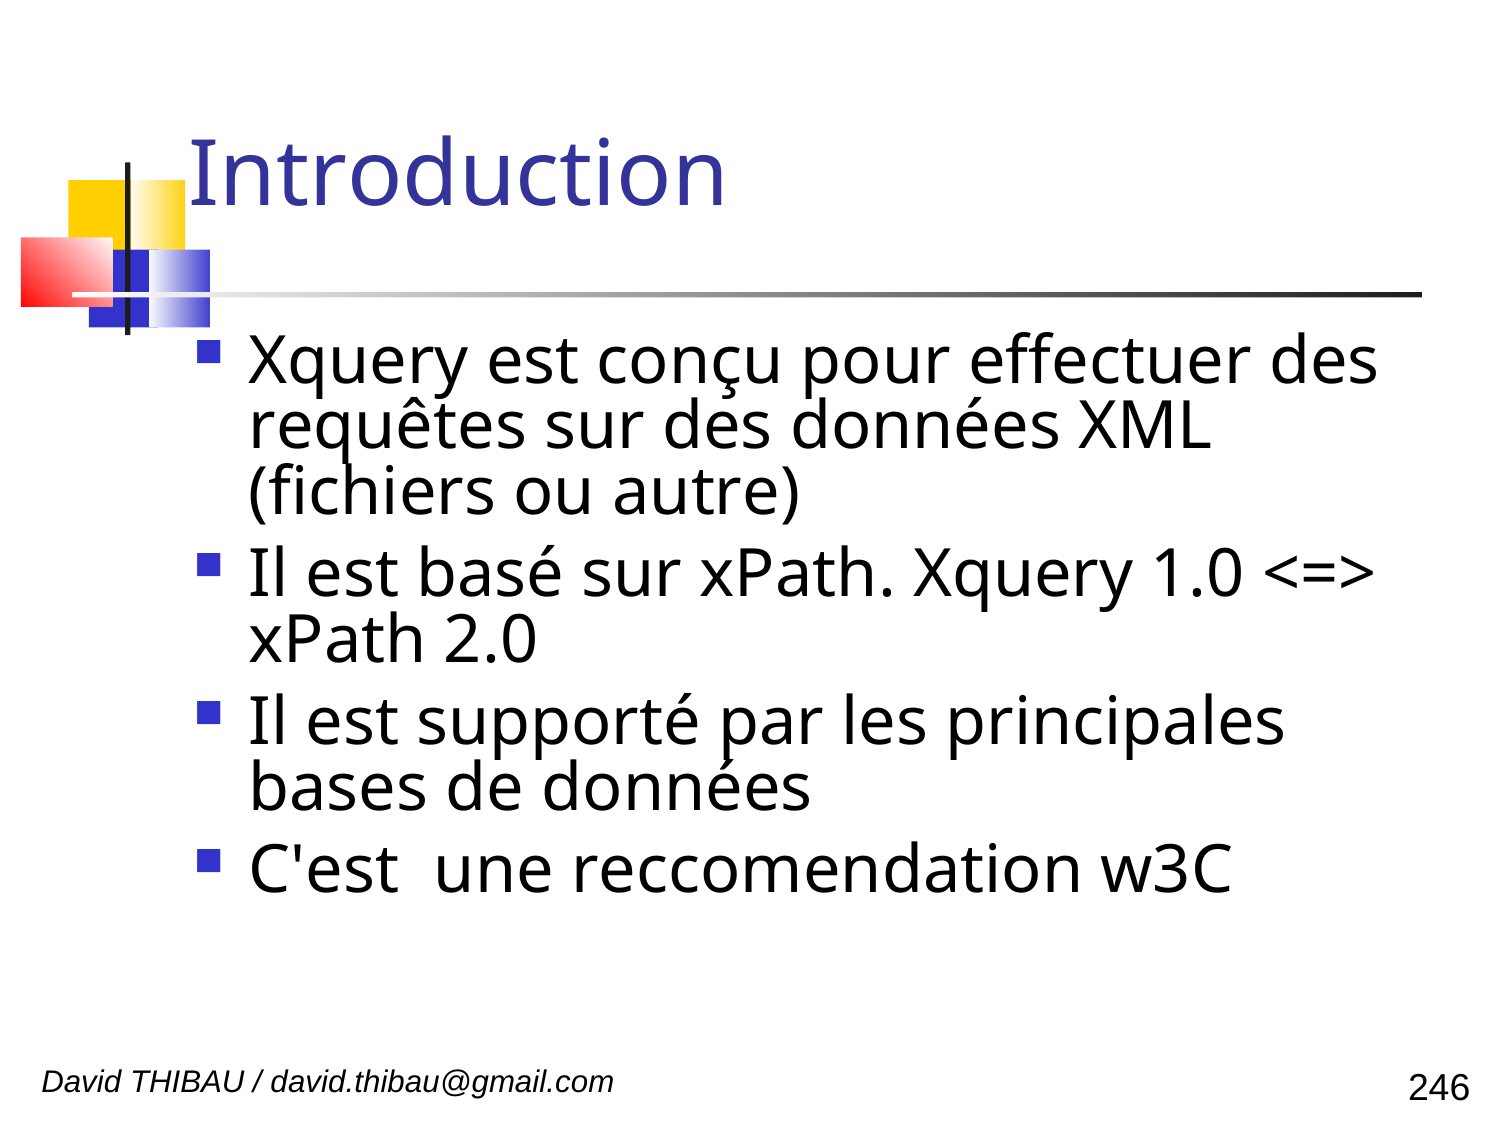

# Introduction
Xquery est conçu pour effectuer des requêtes sur des données XML (fichiers ou autre)
Il est basé sur xPath. Xquery 1.0 <=> xPath 2.0
Il est supporté par les principales bases de données
C'est une reccomendation w3C